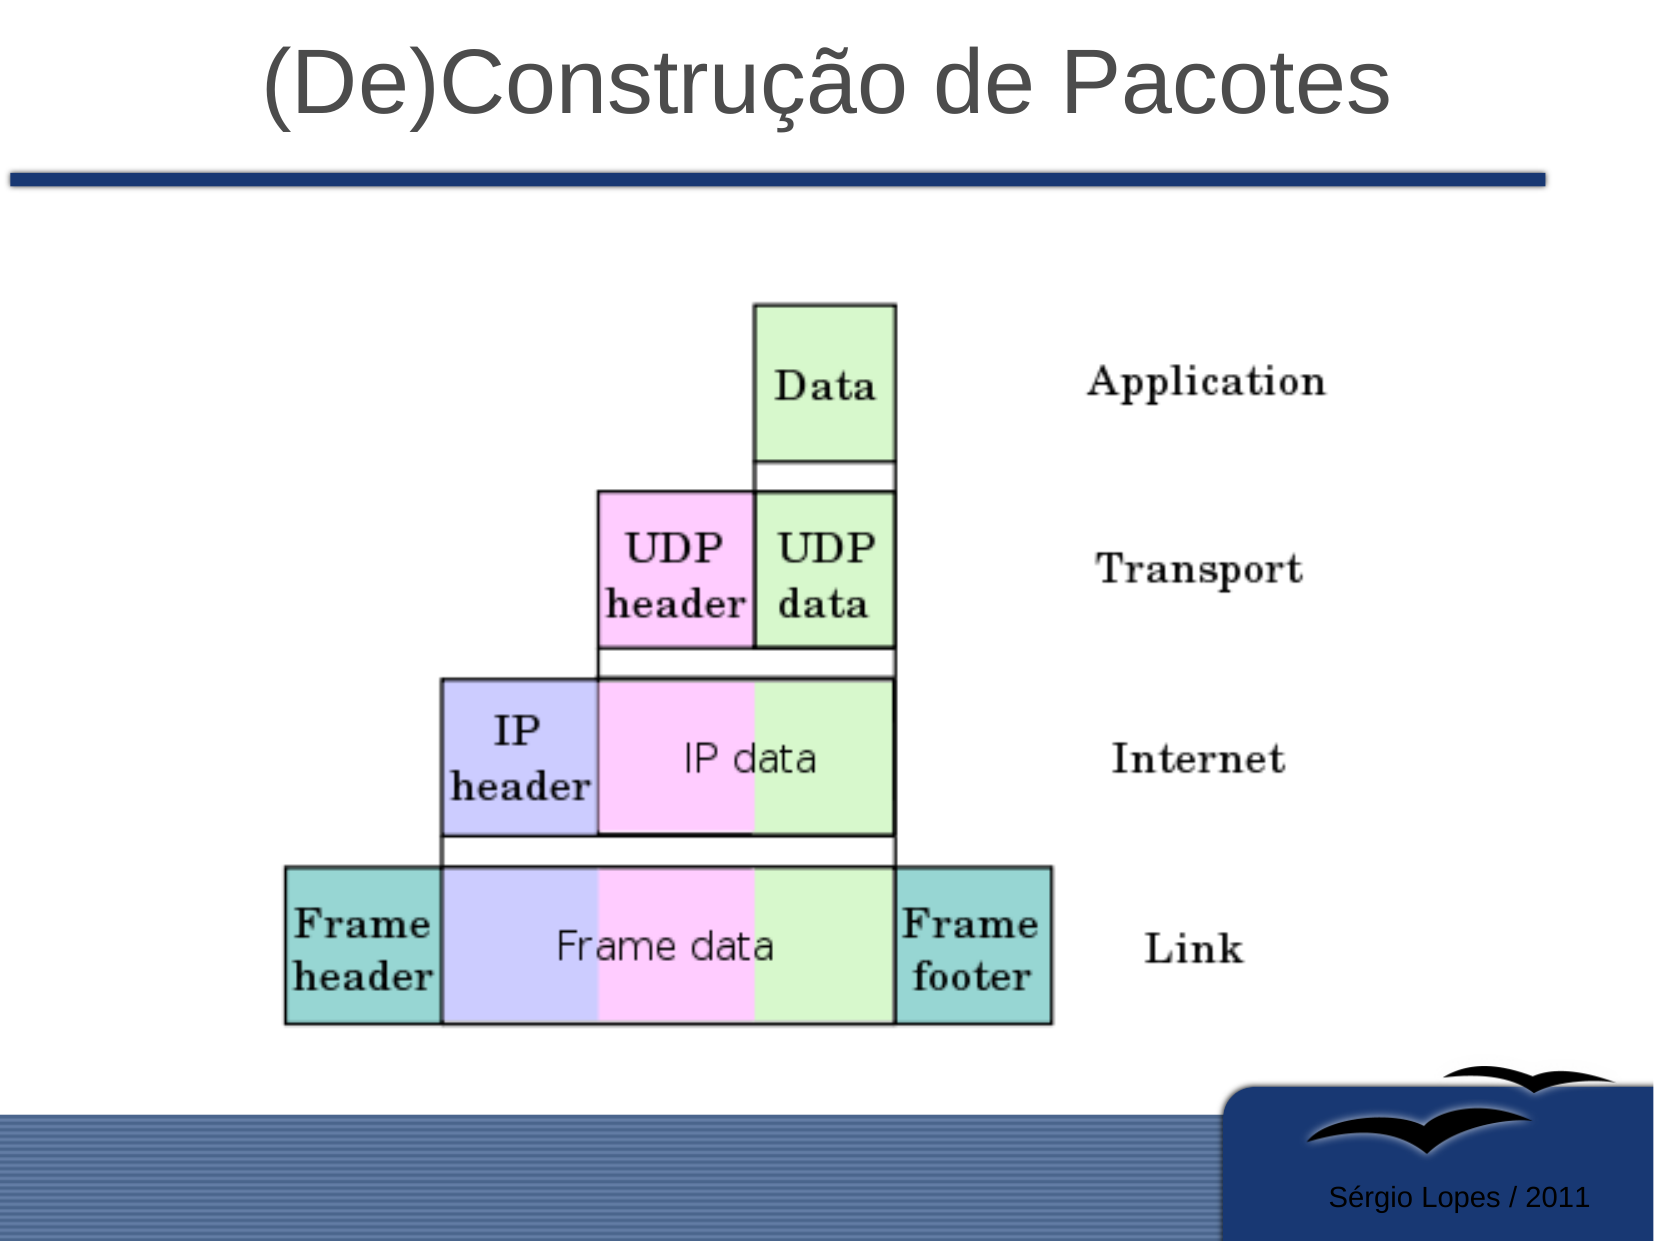

# (De)Construção de Pacotes
Sérgio Lopes / 2011